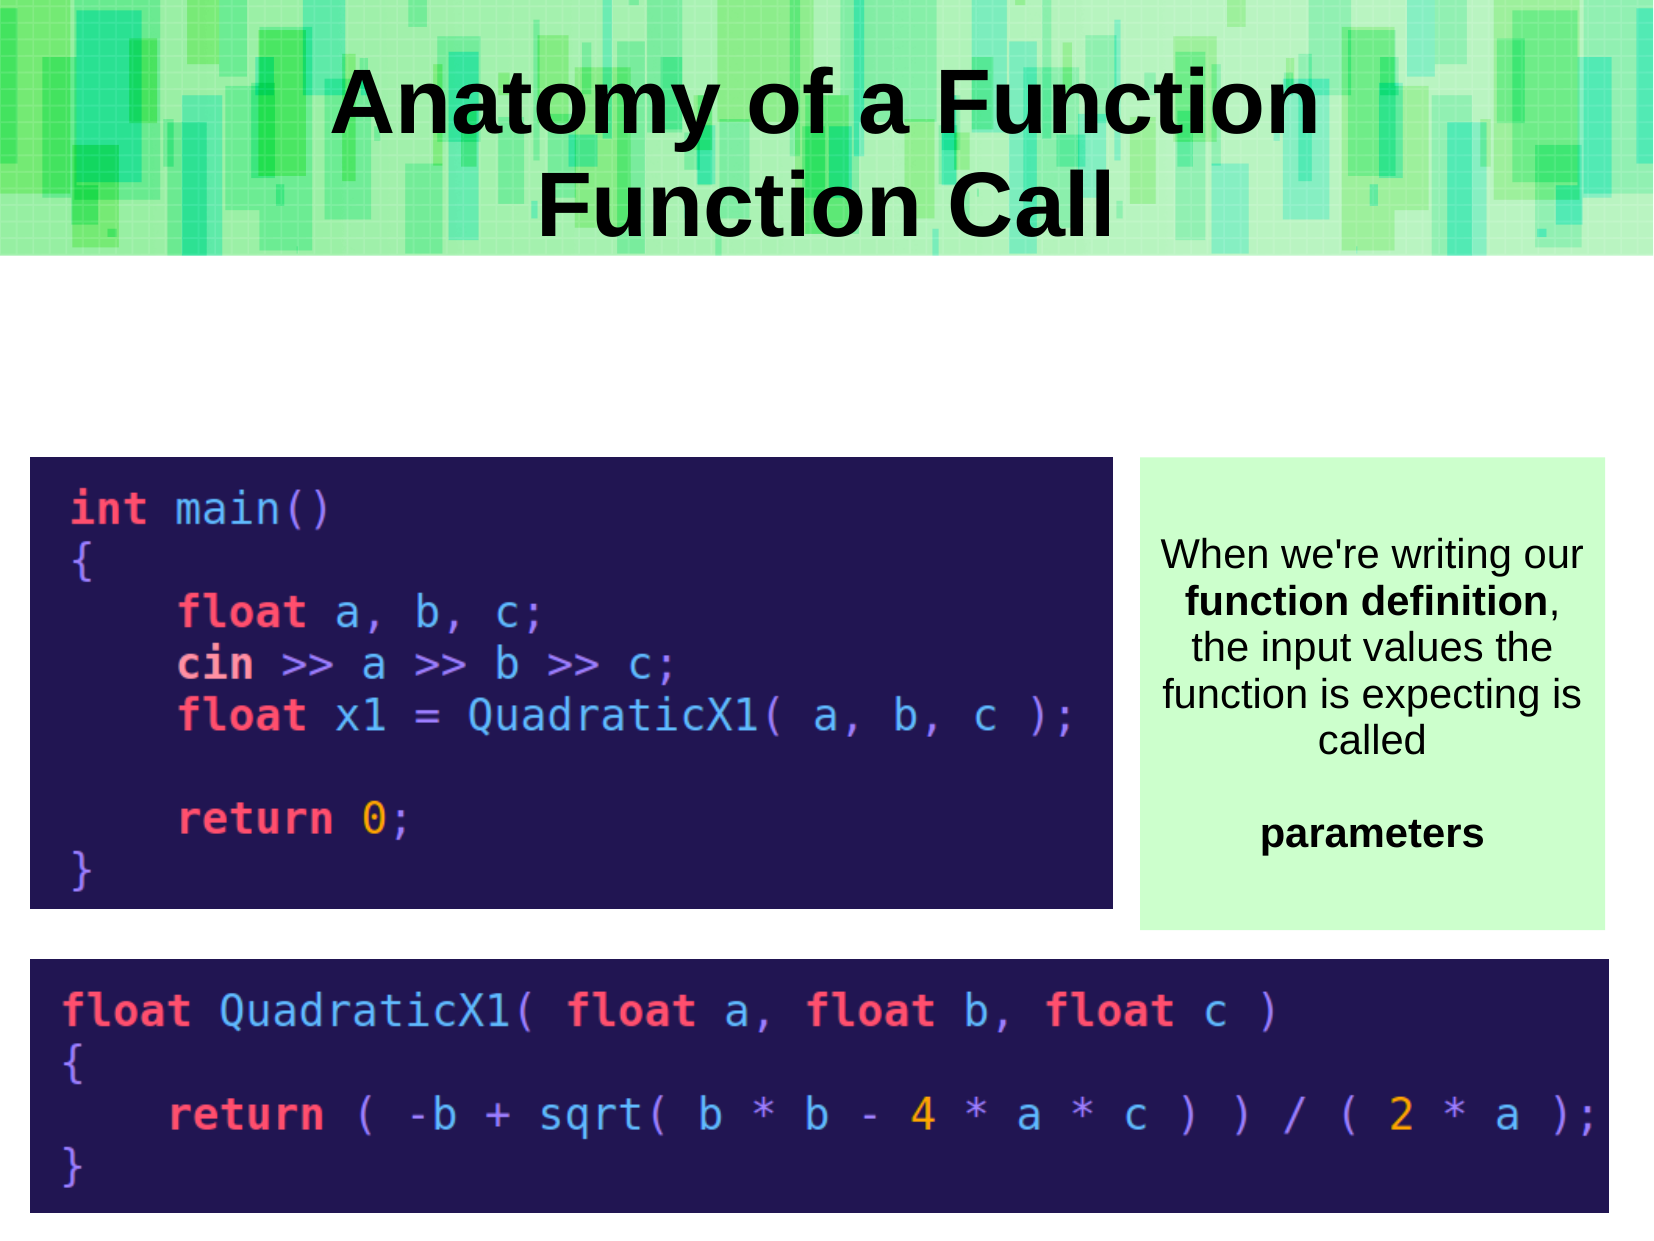

# Anatomy of a Function Function Call
When we're writing our function definition, the input values the function is expecting is called
parameters